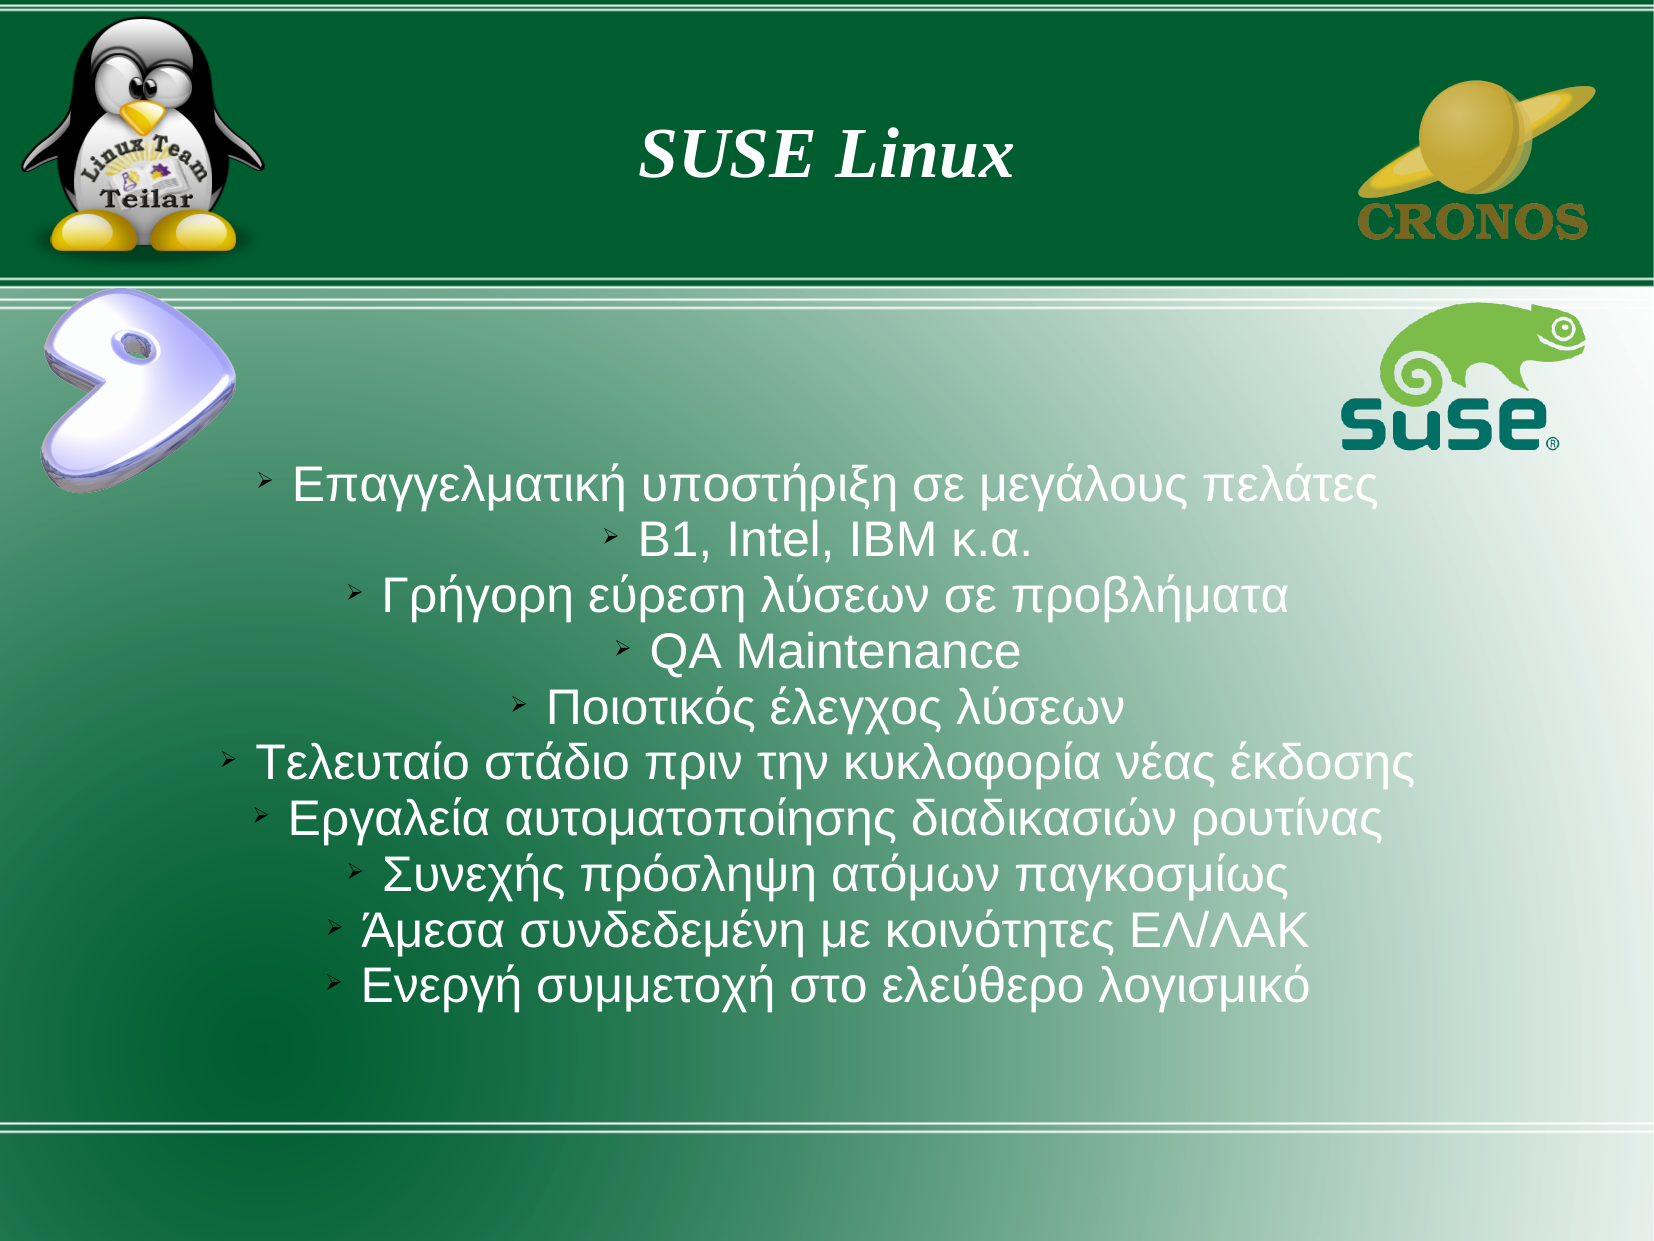

# SUSE Linux
Επαγγελματική υποστήριξη σε μεγάλους πελάτες
B1, Intel, IBM κ.α.
Γρήγορη εύρεση λύσεων σε προβλήματα
QA Maintenance
Ποιοτικός έλεγχος λύσεων
Τελευταίο στάδιο πριν την κυκλοφορία νέας έκδοσης
Εργαλεία αυτοματοποίησης διαδικασιών ρουτίνας
Συνεχής πρόσληψη ατόμων παγκοσμίως
Άμεσα συνδεδεμένη με κοινότητες ΕΛ/ΛΑΚ
Ενεργή συμμετοχή στο ελεύθερο λογισμικό